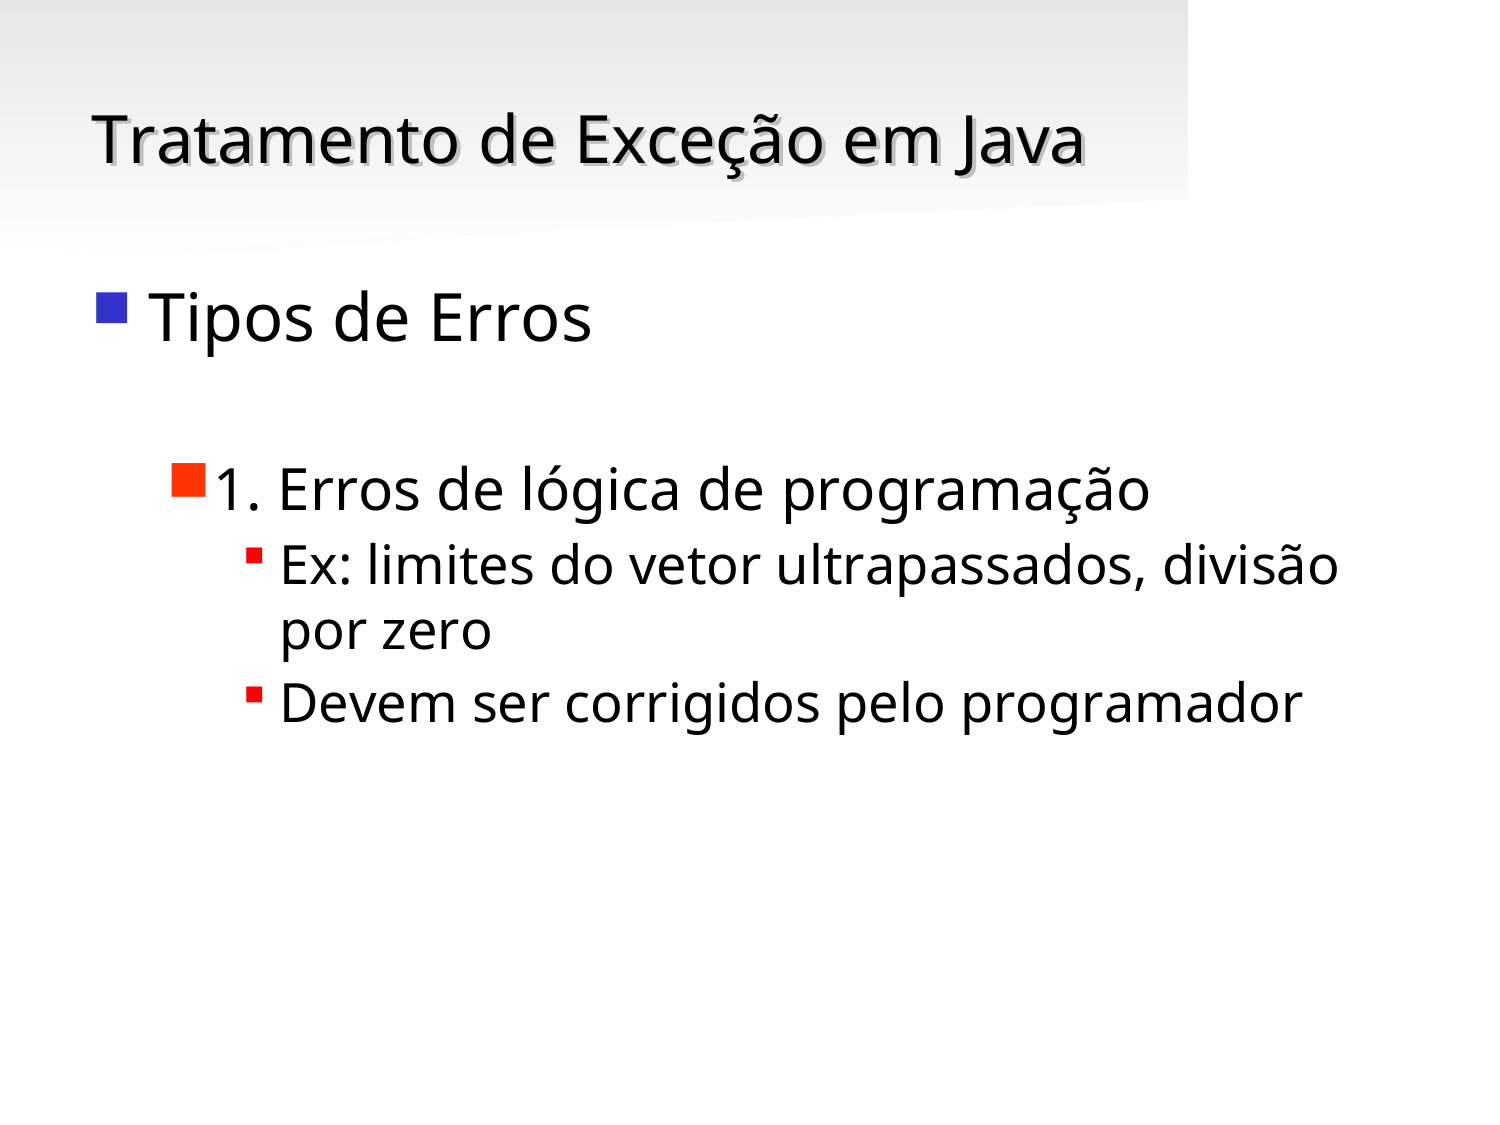

# Tratamento de Exceção em Java
Tipos de Erros
1. Erros de lógica de programação
Ex: limites do vetor ultrapassados, divisão por zero
Devem ser corrigidos pelo programador